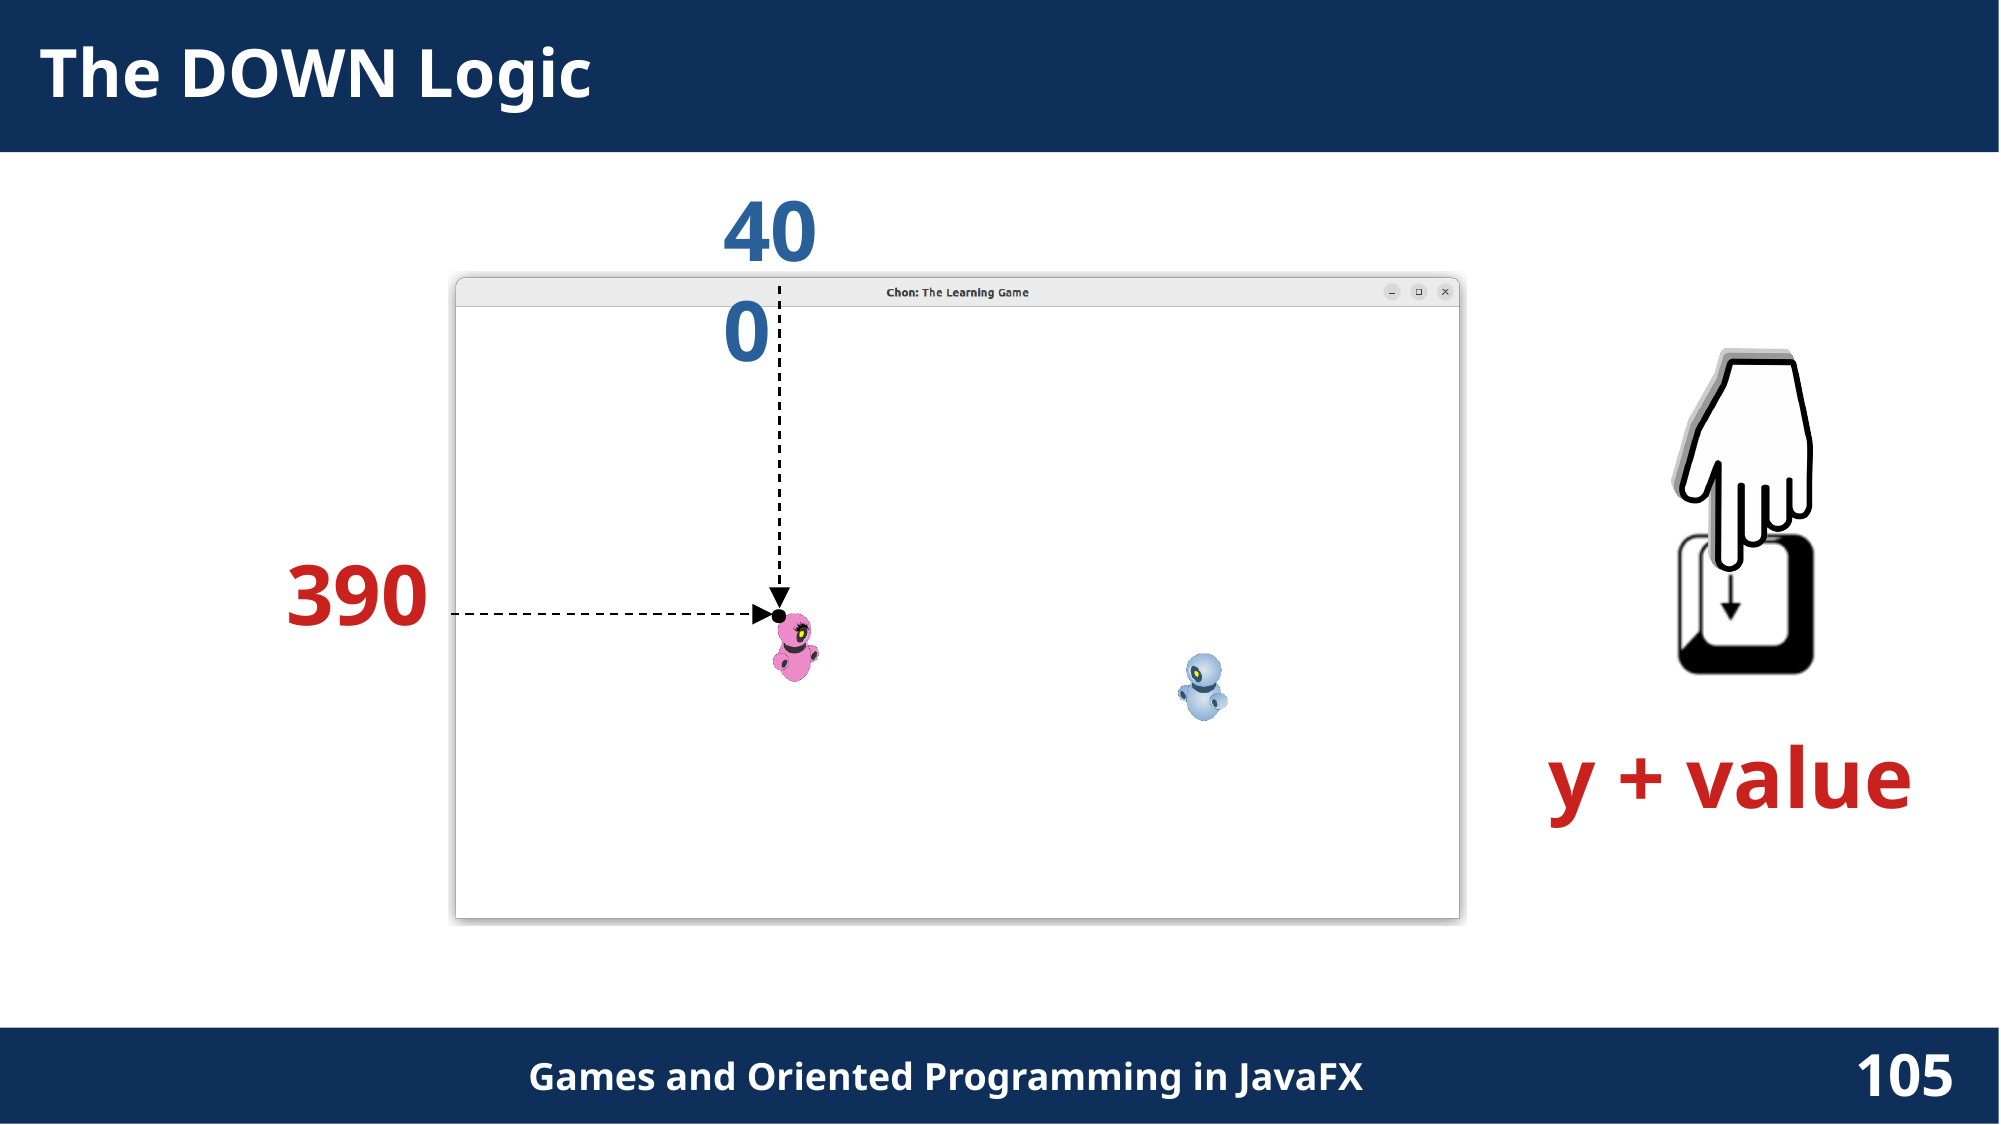

The DOWN Logic
400
.
390
y + value